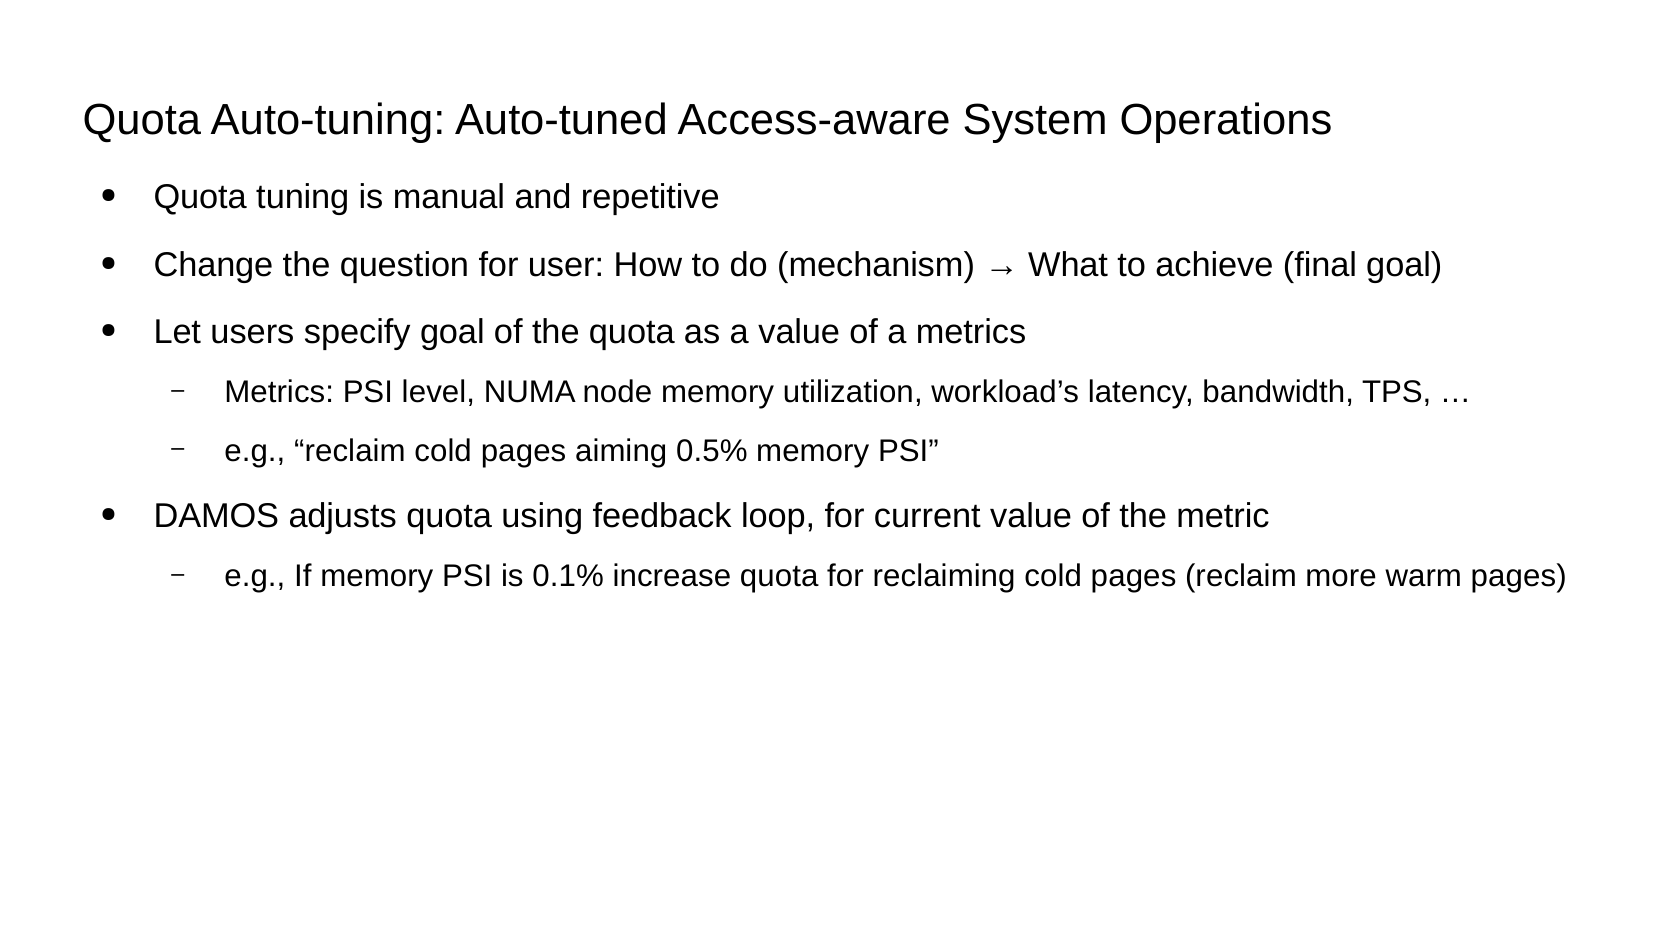

# Quota Auto-tuning: Auto-tuned Access-aware System Operations
Quota tuning is manual and repetitive
Change the question for user: How to do (mechanism) → What to achieve (final goal)
Let users specify goal of the quota as a value of a metrics
Metrics: PSI level, NUMA node memory utilization, workload’s latency, bandwidth, TPS, …
e.g., “reclaim cold pages aiming 0.5% memory PSI”
DAMOS adjusts quota using feedback loop, for current value of the metric
e.g., If memory PSI is 0.1% increase quota for reclaiming cold pages (reclaim more warm pages)